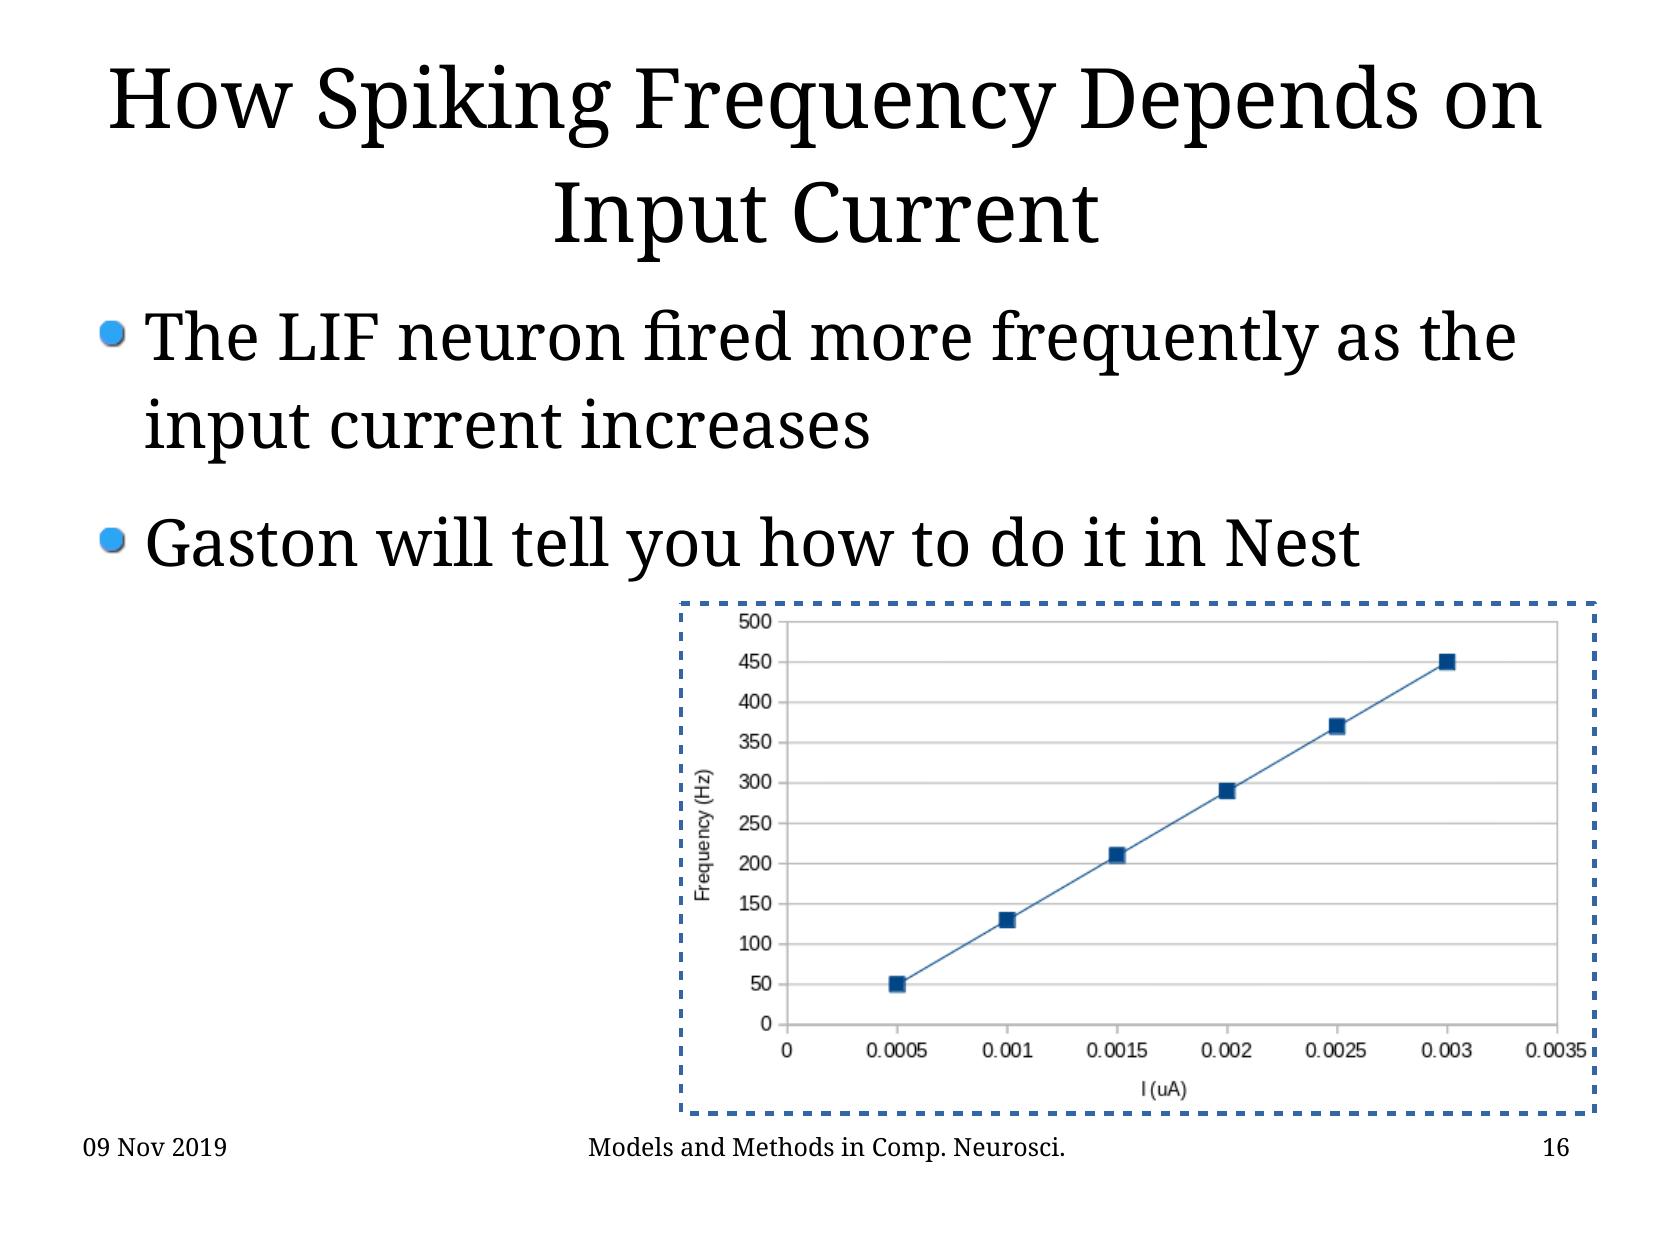

# How Spiking Frequency Depends on Input Current
The LIF neuron fired more frequently as the input current increases
Gaston will tell you how to do it in Nest
09 Nov 2019
Models and Methods in Comp. Neurosci.
16